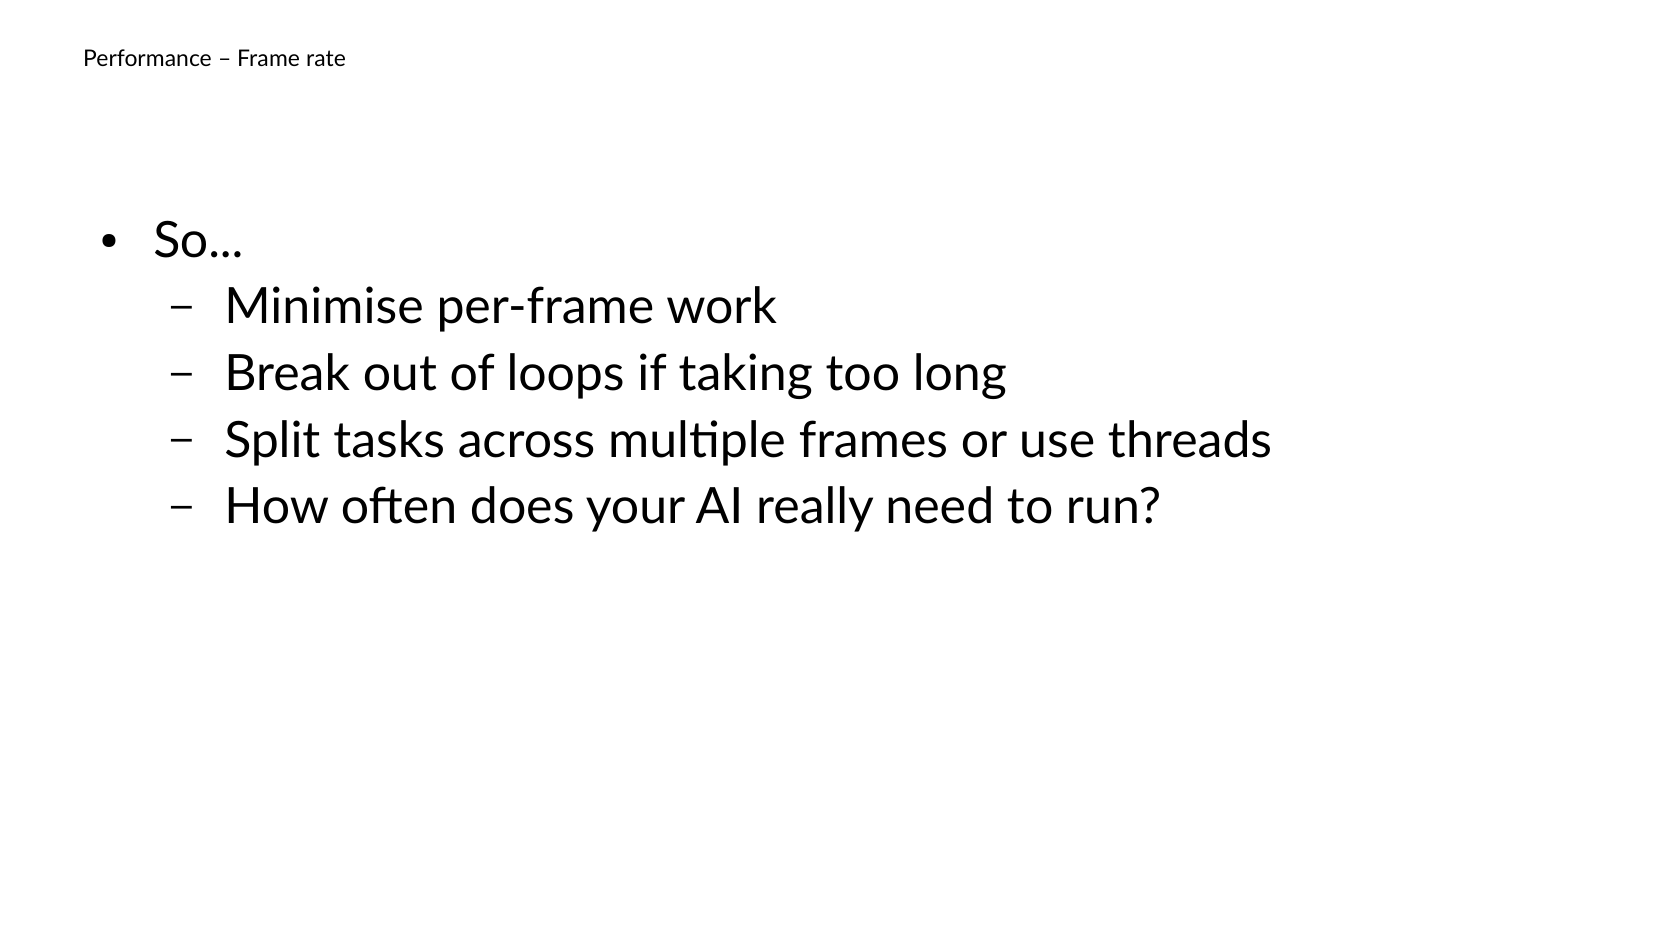

# Performance – Frame rate
So...
Minimise per-frame work
Break out of loops if taking too long
Split tasks across multiple frames or use threads
How often does your AI really need to run?